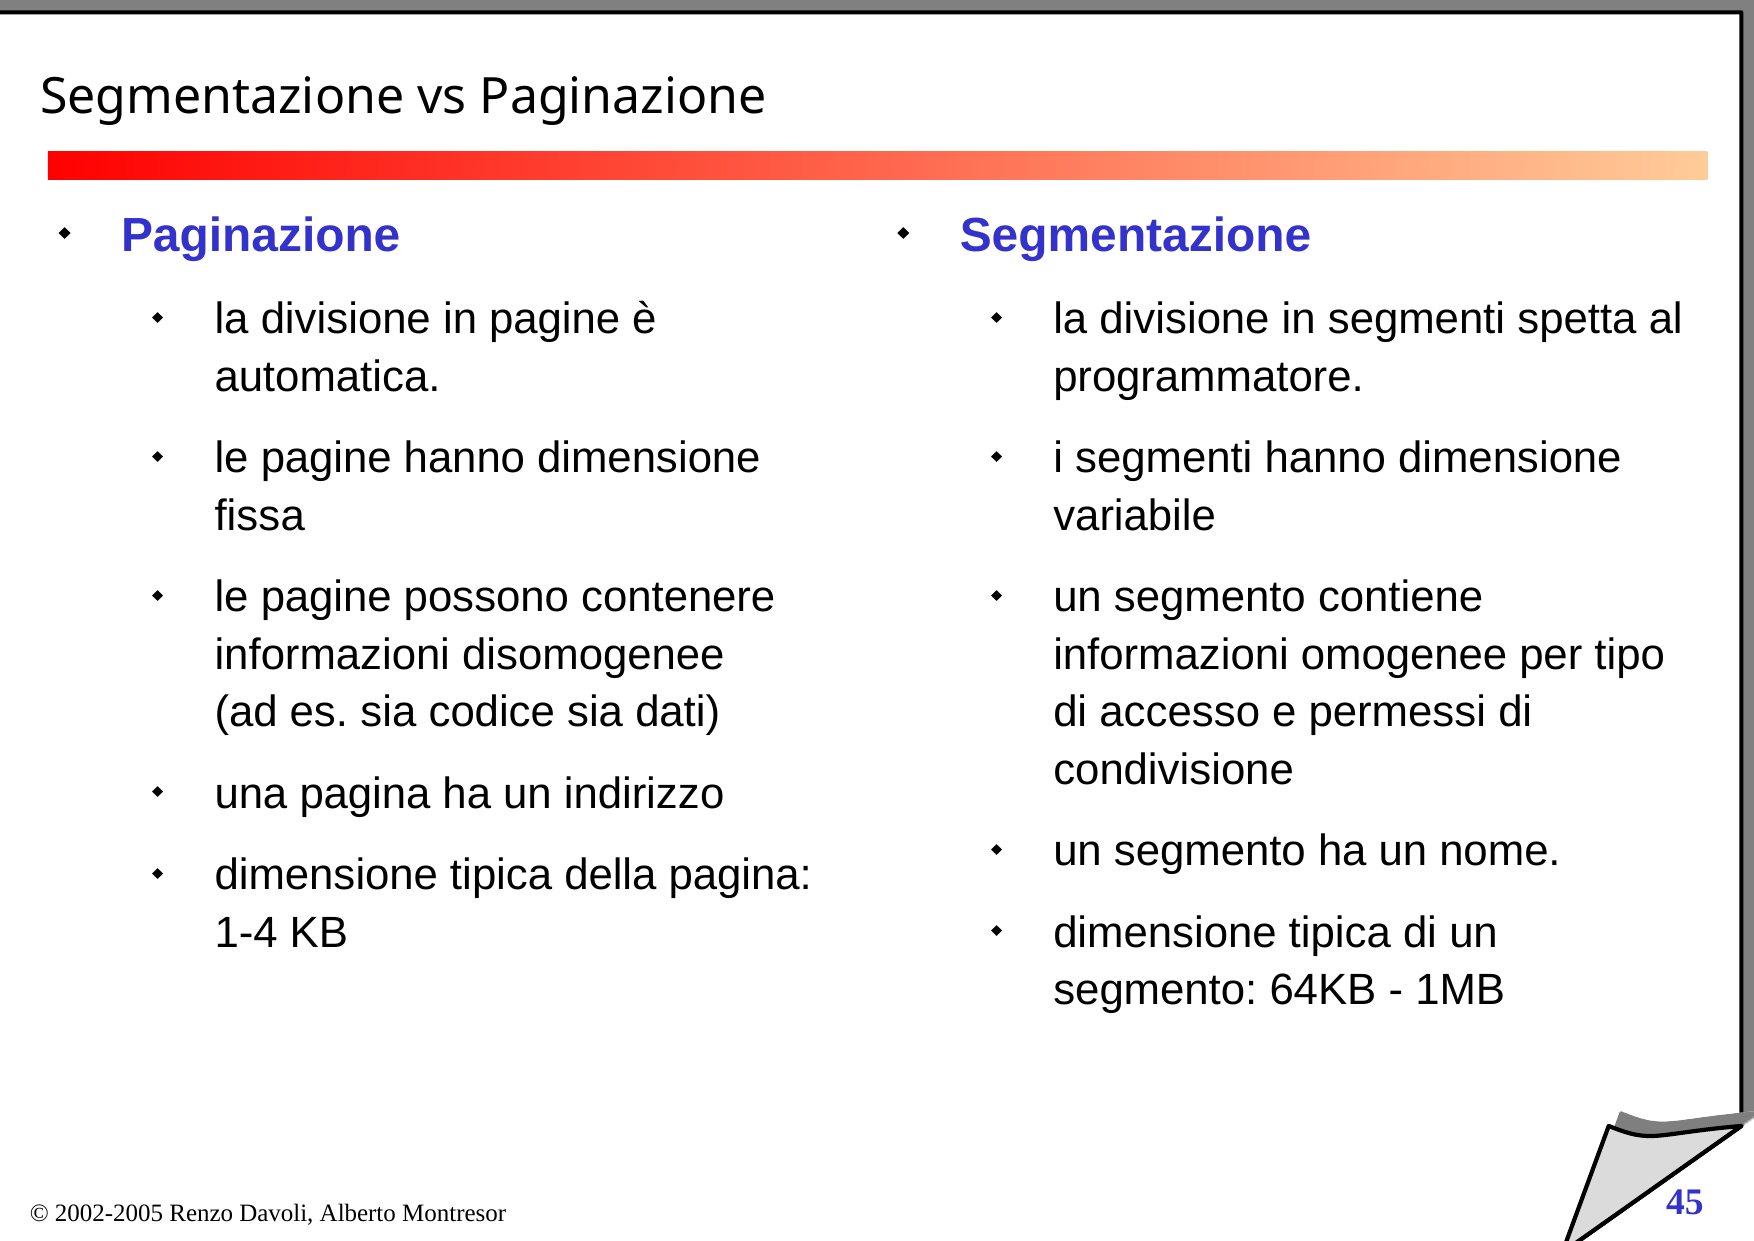

# Segmentazione vs Paginazione
Paginazione
la divisione in pagine è automatica.
le pagine hanno dimensione fissa
le pagine possono contenere informazioni disomogenee
(ad es. sia codice sia dati)
una pagina ha un indirizzo
dimensione tipica della pagina: 1-4 KB
Segmentazione
la divisione in segmenti spetta al programmatore.
i segmenti hanno dimensione variabile
un segmento contiene informazioni omogenee per tipo di accesso e permessi di condivisione
un segmento ha un nome.
dimensione tipica di un segmento: 64KB - 1MB